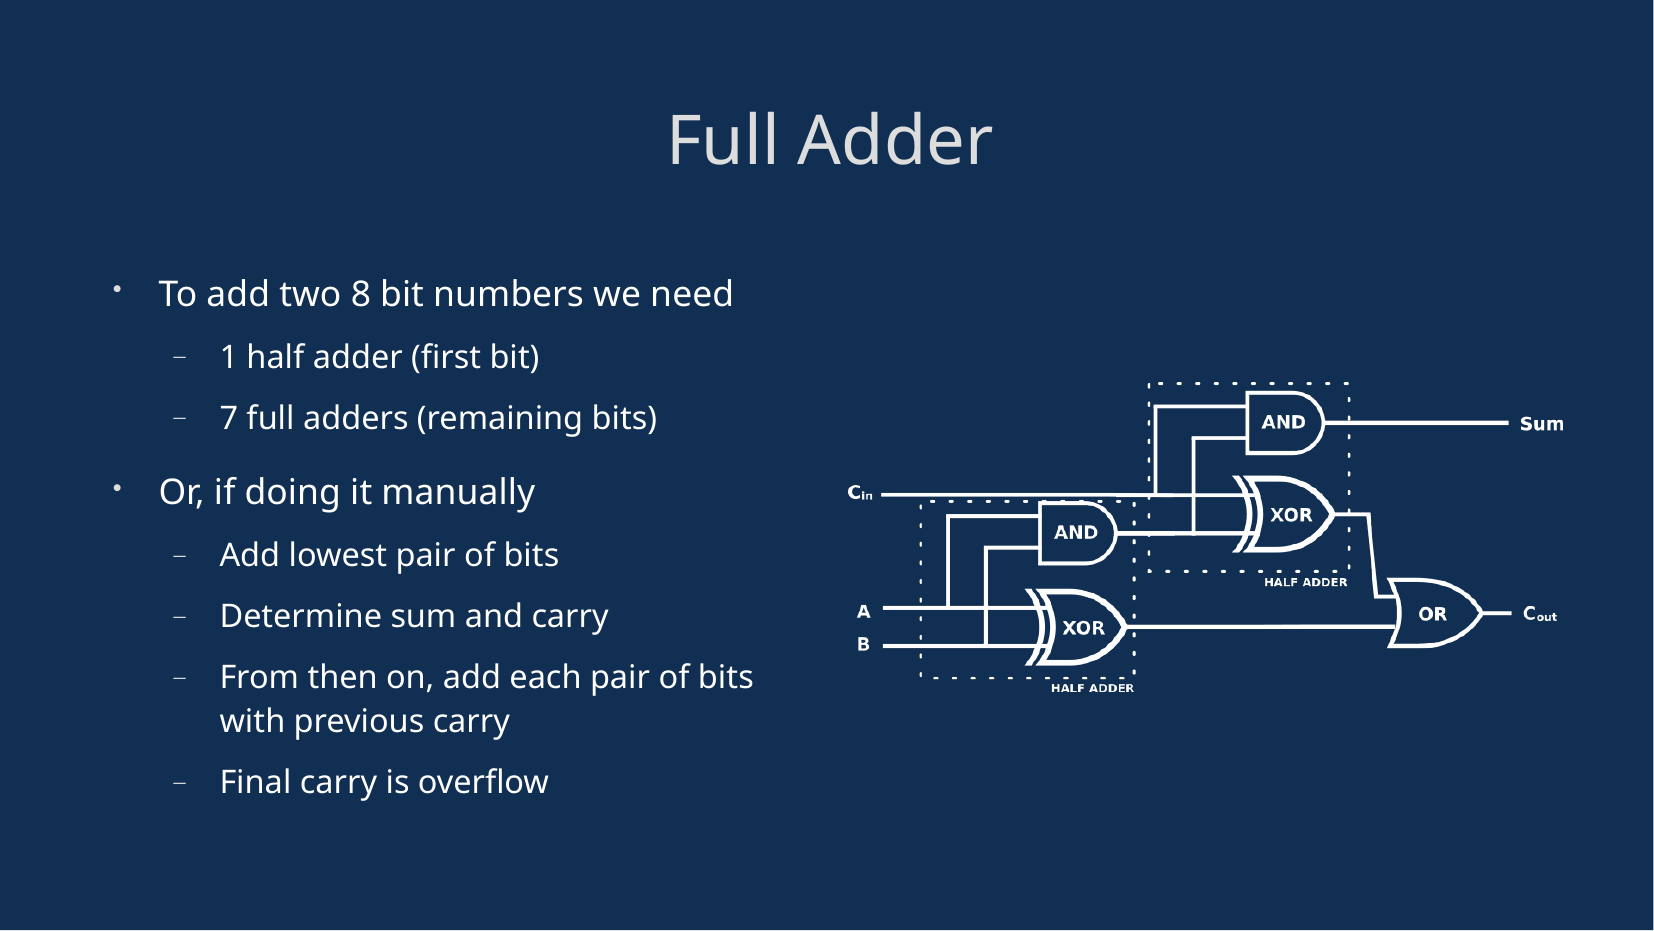

# Full Adder
To add two 8 bit numbers we need
1 half adder (first bit)
7 full adders (remaining bits)
Or, if doing it manually
Add lowest pair of bits
Determine sum and carry
From then on, add each pair of bits with previous carry
Final carry is overflow